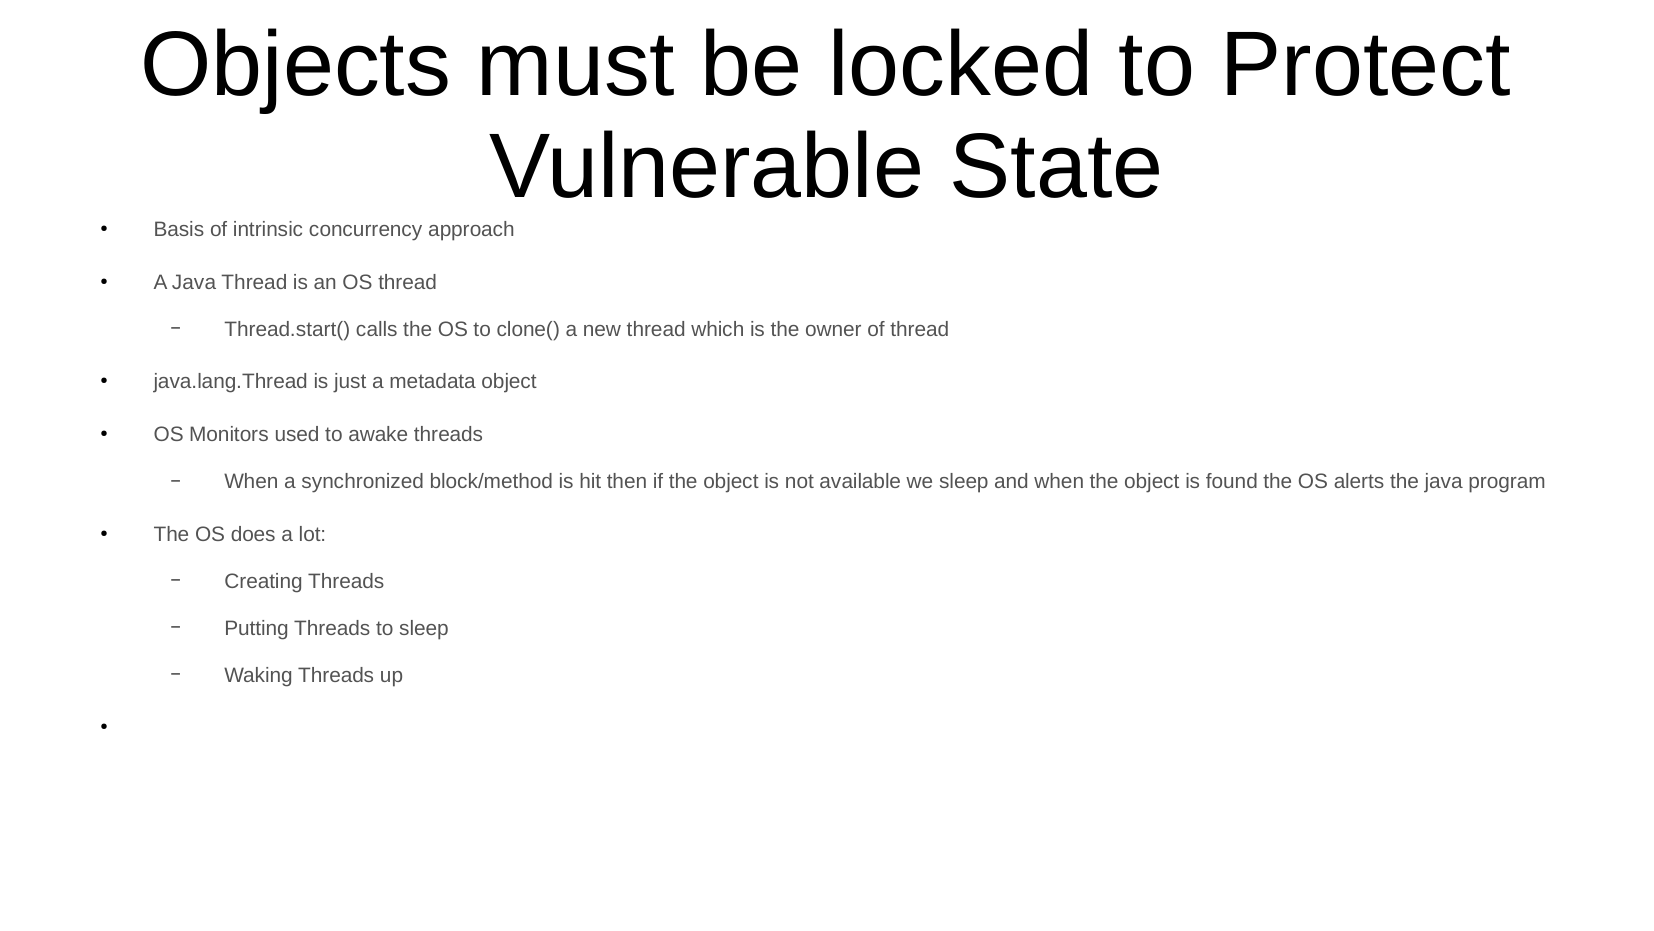

# Objects must be locked to Protect Vulnerable State
Basis of intrinsic concurrency approach
A Java Thread is an OS thread
Thread.start() calls the OS to clone() a new thread which is the owner of thread
java.lang.Thread is just a metadata object
OS Monitors used to awake threads
When a synchronized block/method is hit then if the object is not available we sleep and when the object is found the OS alerts the java program
The OS does a lot:
Creating Threads
Putting Threads to sleep
Waking Threads up